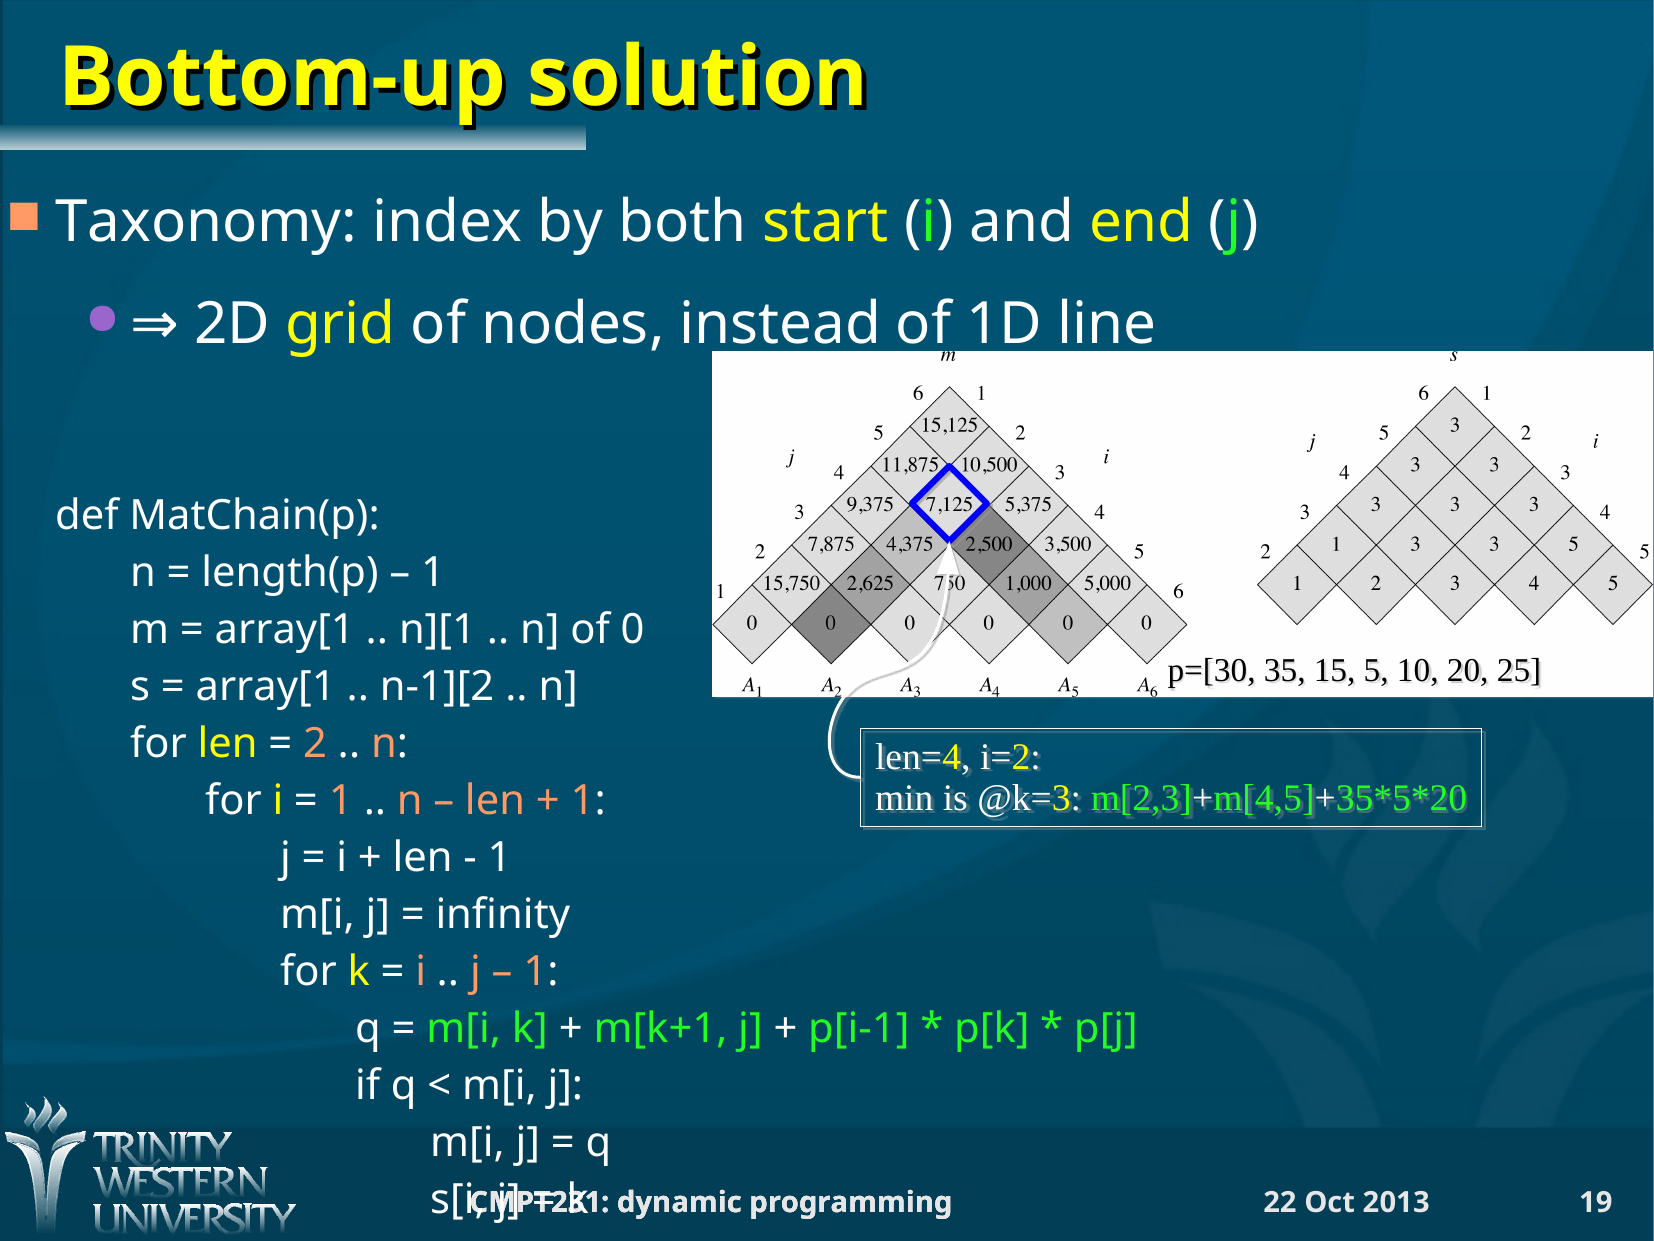

# Bottom-up solution
Taxonomy: index by both start (i) and end (j)
⇒ 2D grid of nodes, instead of 1D line
def MatChain(p):
	n = length(p) – 1
	m = array[1 .. n][1 .. n] of 0
	s = array[1 .. n-1][2 .. n]
	for len = 2 .. n:
		for i = 1 .. n – len + 1:
			j = i + len - 1
			m[i, j] = infinity
			for k = i .. j – 1:
				q = m[i, k] + m[k+1, j] + p[i-1] * p[k] * p[j]
				if q < m[i, j]:
					m[i, j] = q
					s[i, j] = k
p=[30, 35, 15, 5, 10, 20, 25]
len=4, i=2:
min is @k=3: m[2,3]+m[4,5]+35*5*20
CMPT231: dynamic programming
22 Oct 2013
19